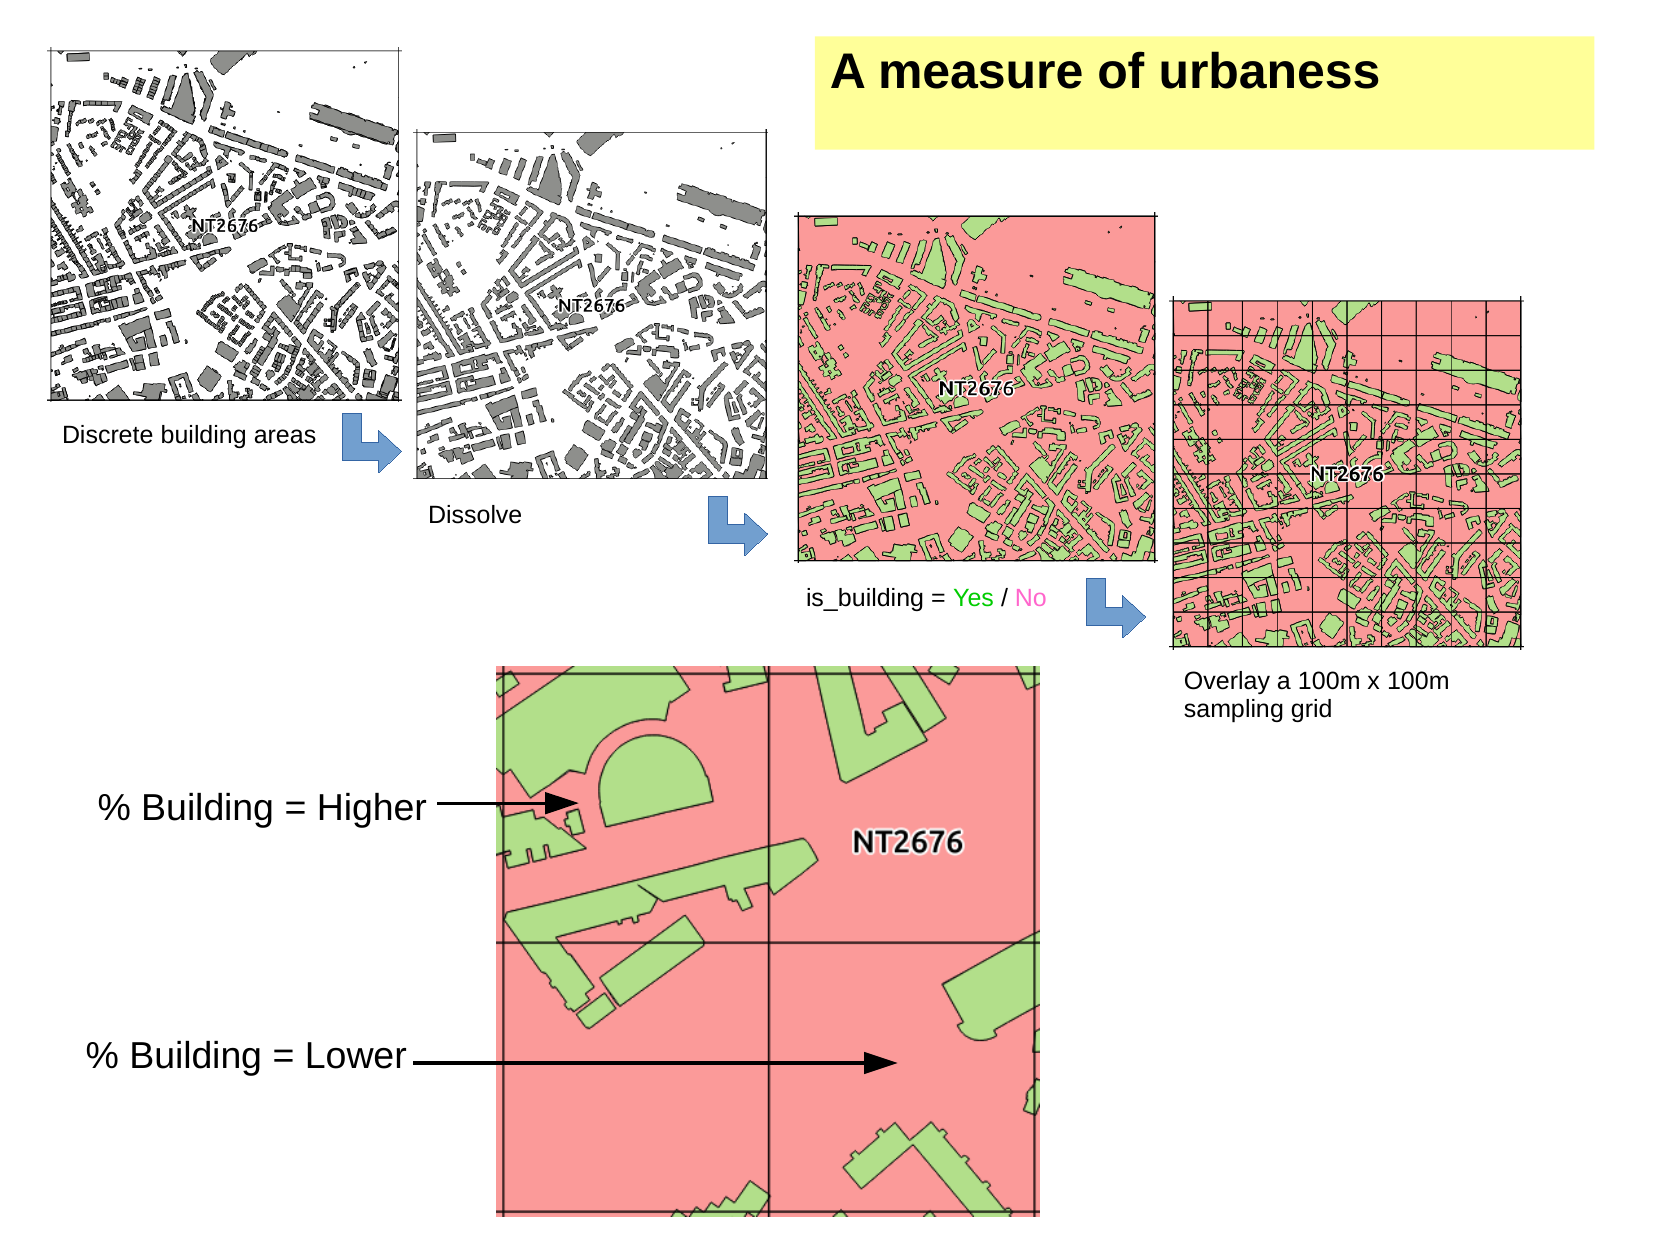

A measure of urbaness
Discrete building areas
Dissolve
is_building = Yes / No
Overlay a 100m x 100m sampling grid
% Building = Higher
% Building = Lower